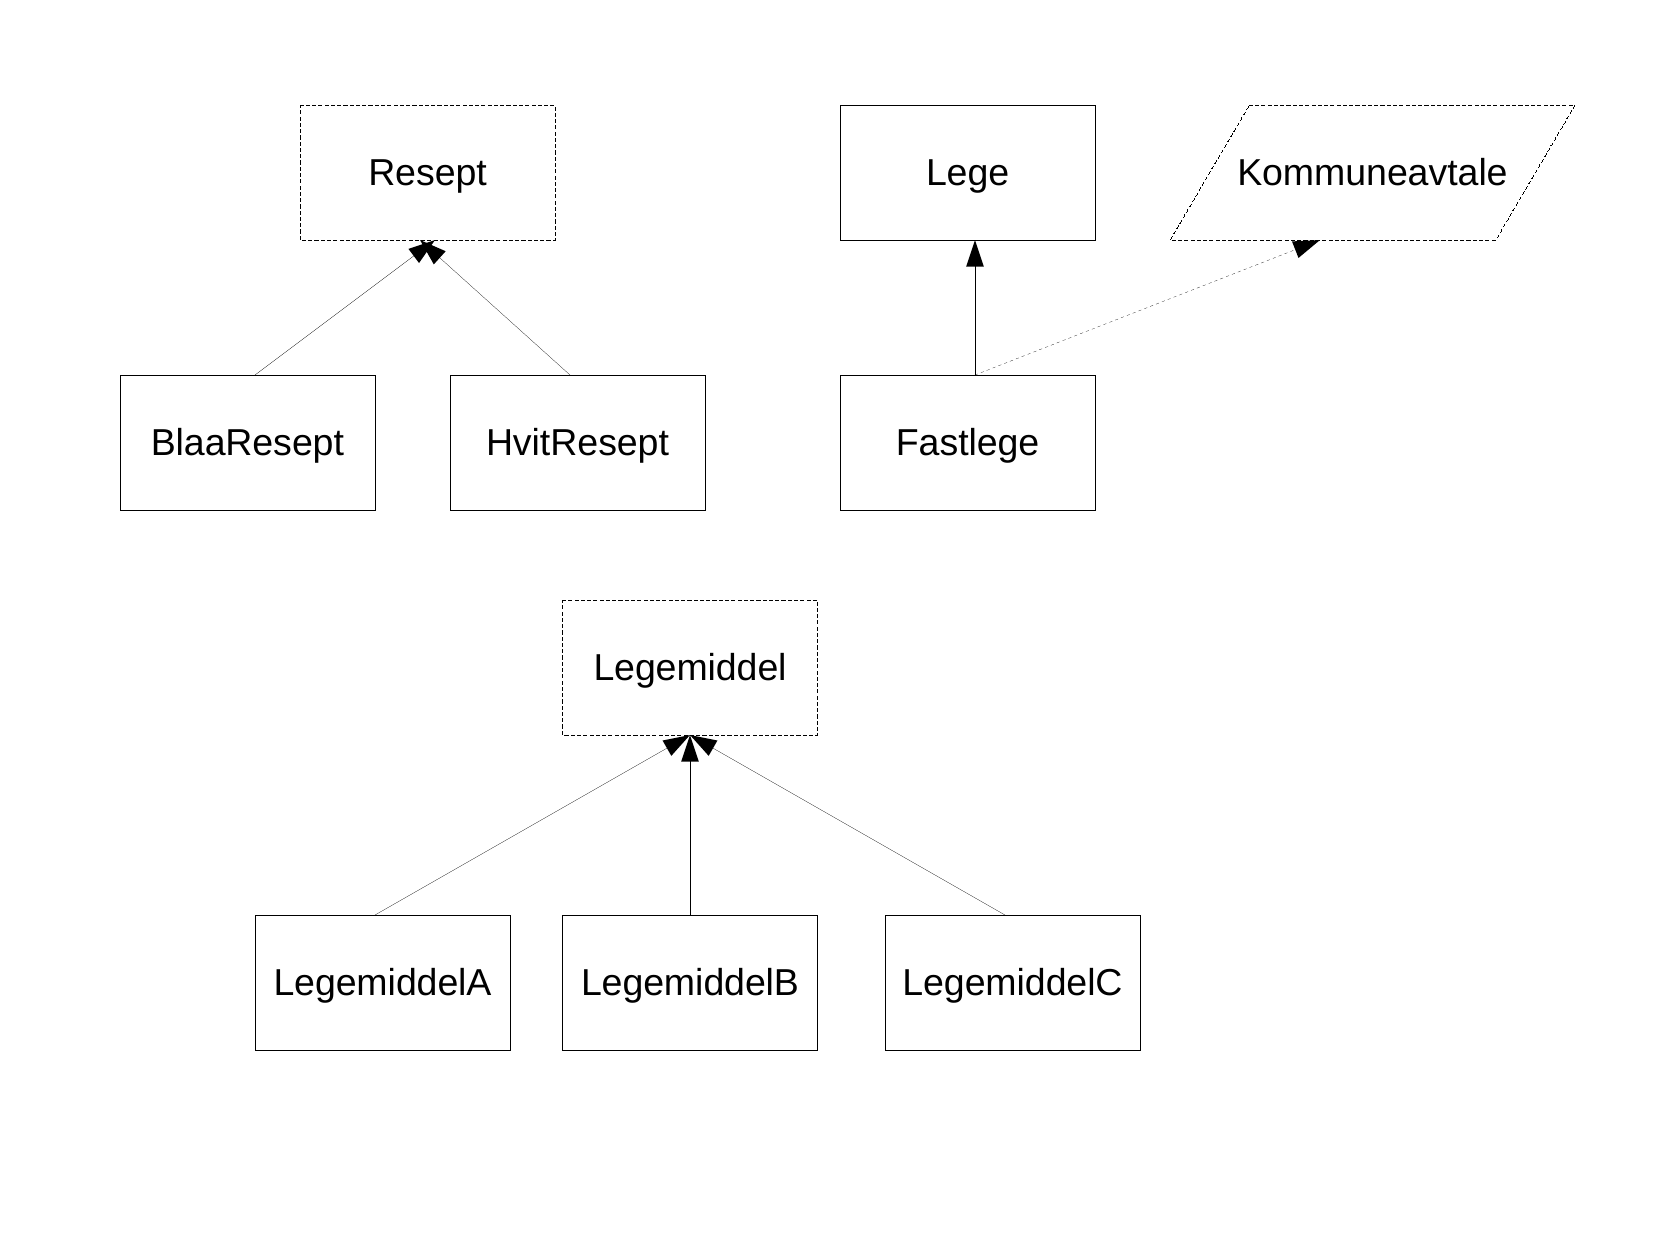

Resept
Lege
Kommuneavtale
BlaaResept
HvitResept
Fastlege
Legemiddel
LegemiddelA
LegemiddelB
LegemiddelC